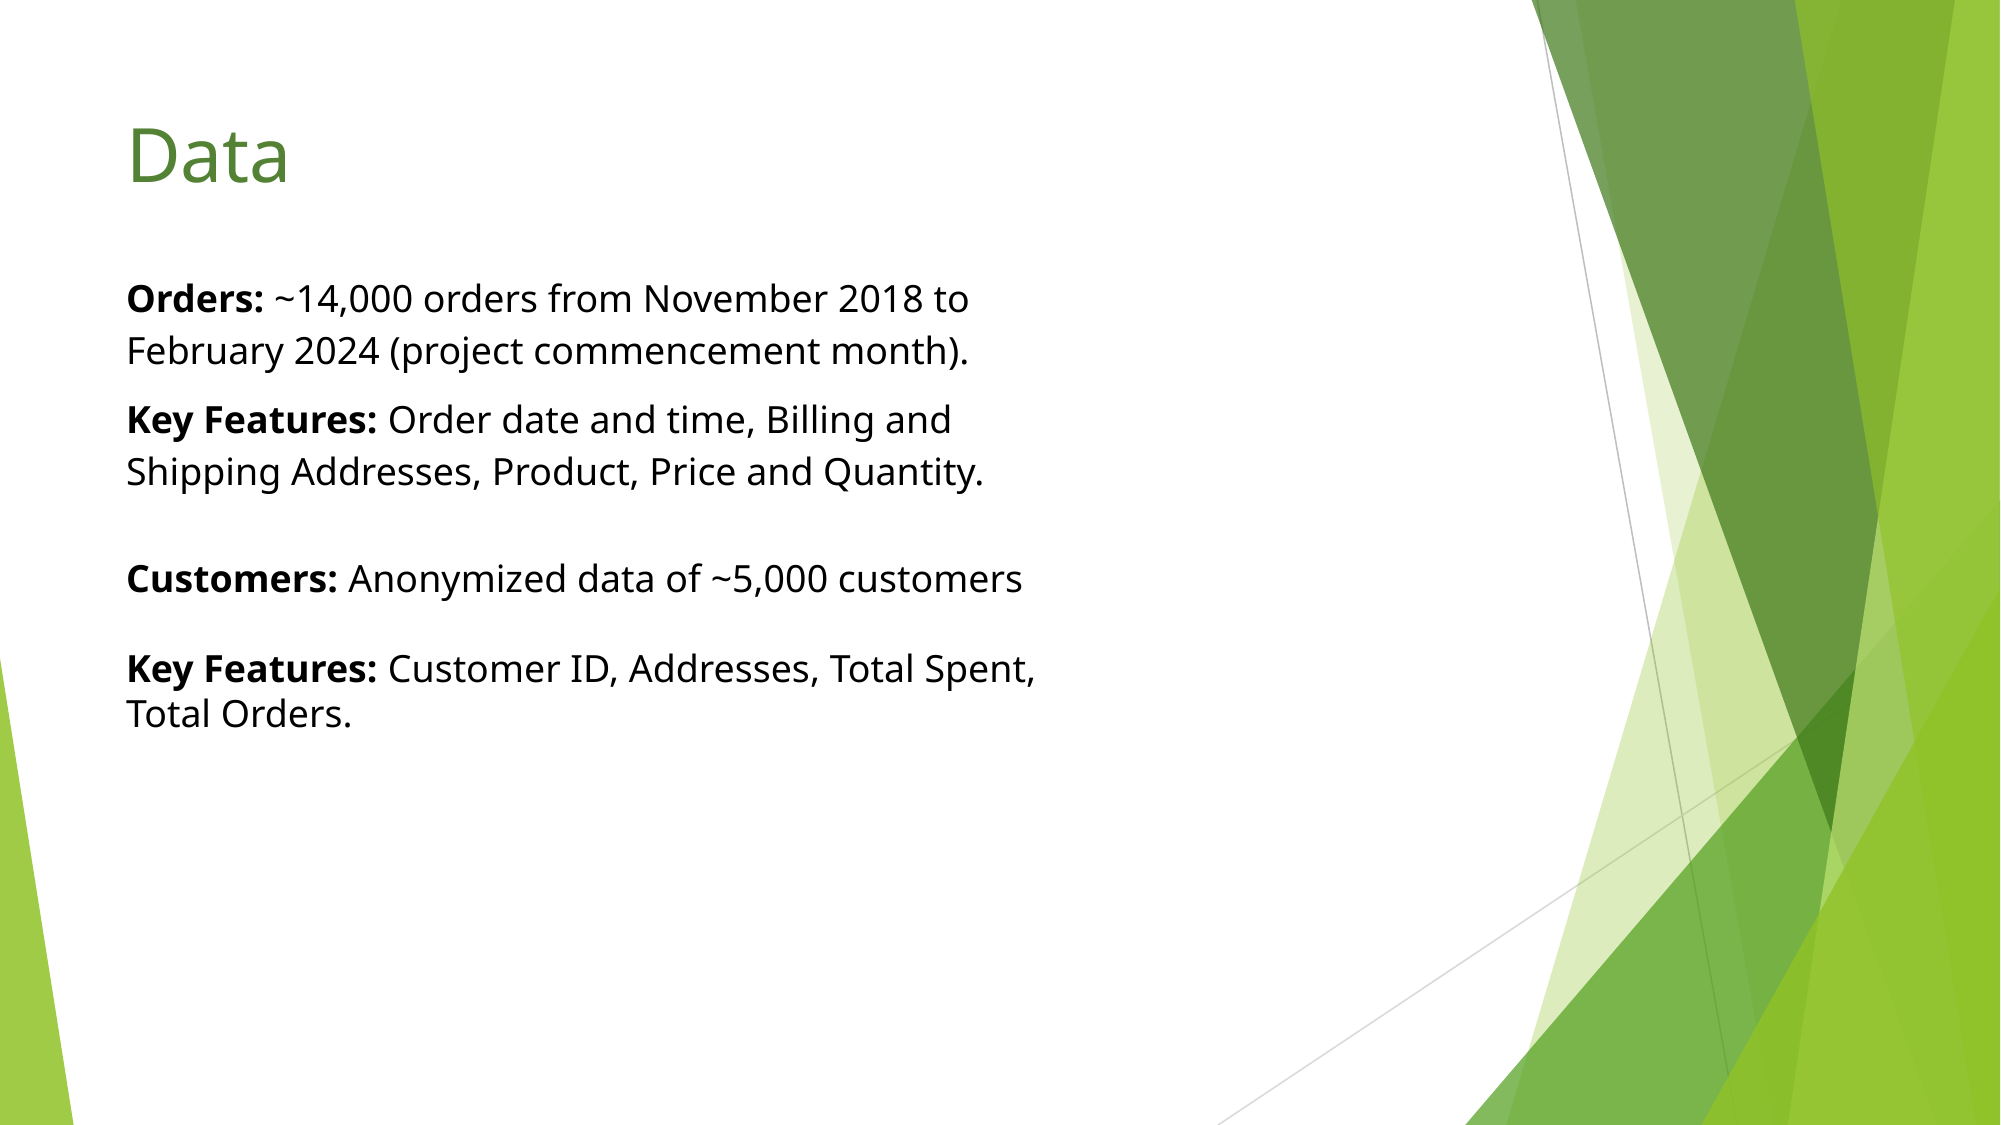

# Data
Orders: ~14,000 orders from November 2018 to February 2024 (project commencement month).
Key Features: Order date and time, Billing and Shipping Addresses, Product, Price and Quantity.
Customers: Anonymized data of ~5,000 customers
Key Features: Customer ID, Addresses, Total Spent, Total Orders.